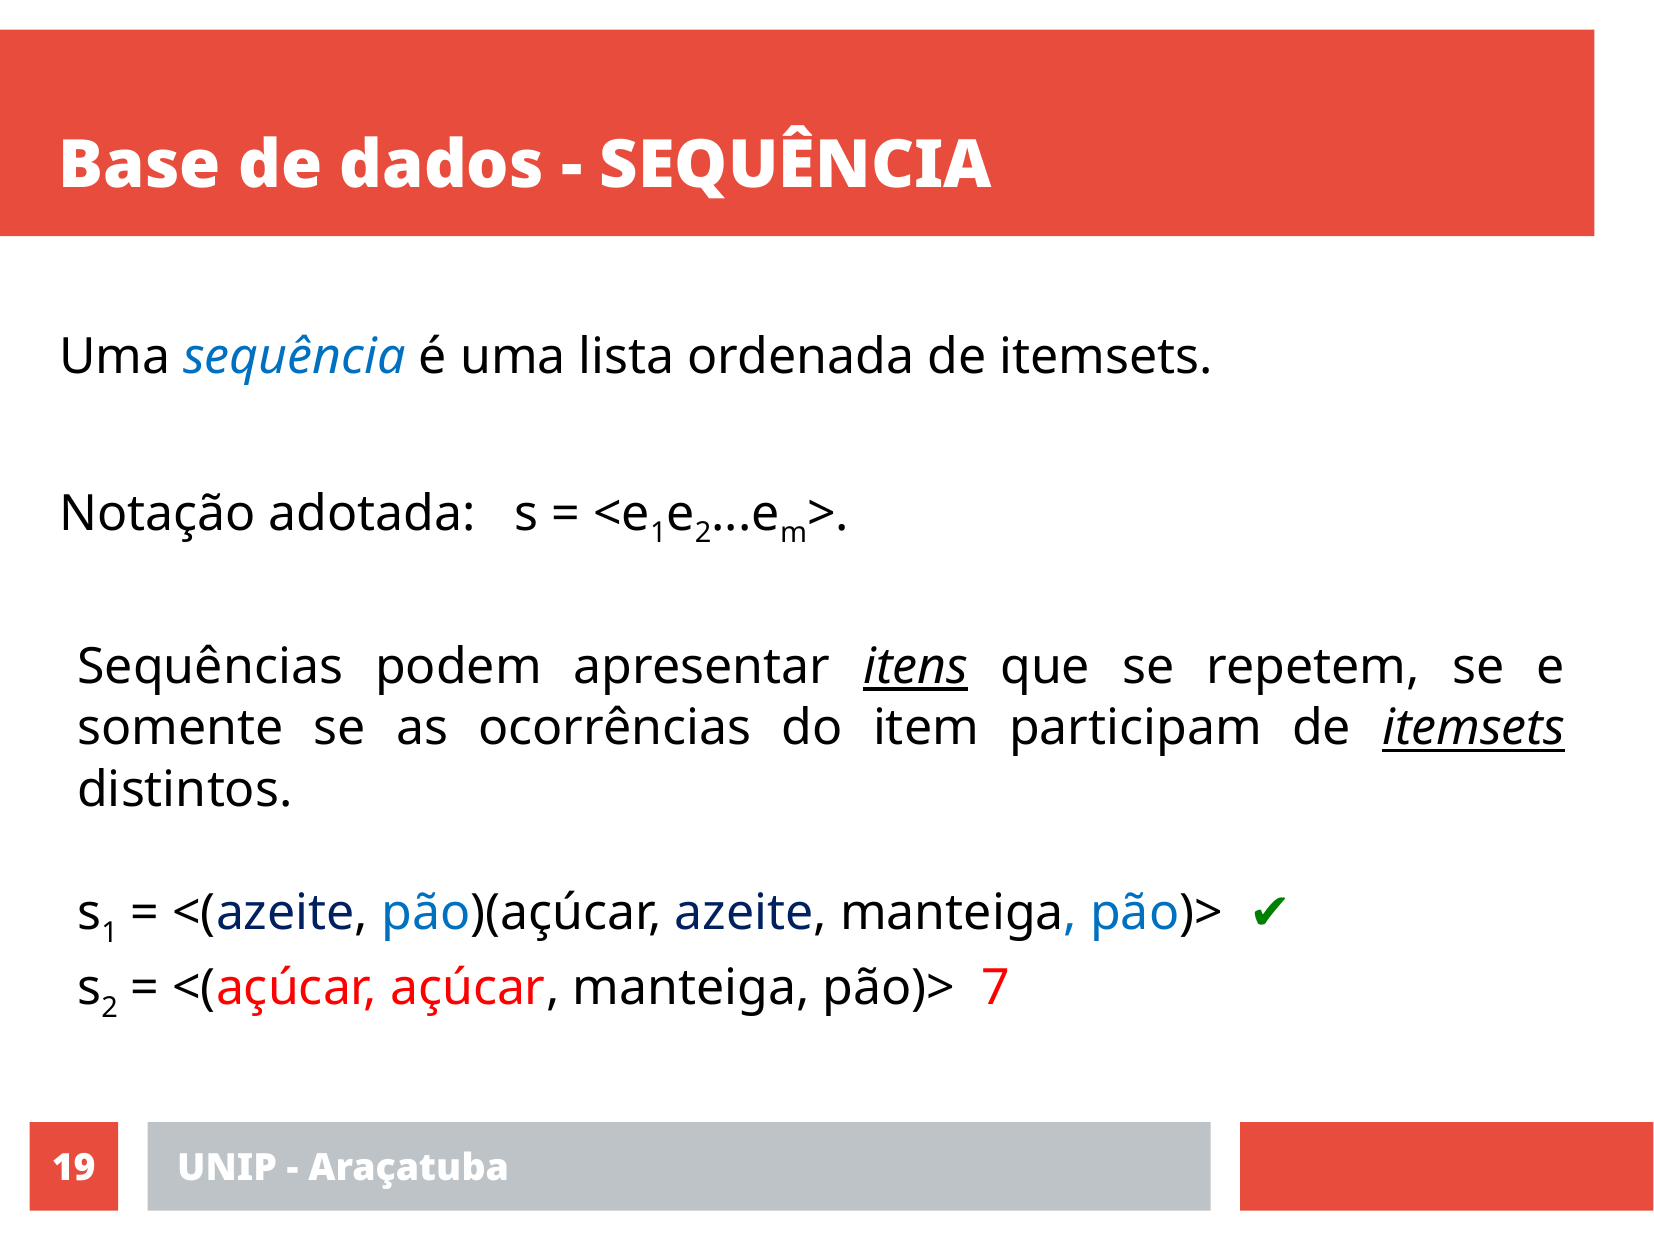

# Base de dados - SEQUÊNCIA
Uma sequência é uma lista ordenada de itemsets.
Notação adotada: s = <e1e2...em>.
Sequências podem apresentar itens que se repetem, se e somente se as ocorrências do item participam de itemsets distintos.
s1 = <(azeite, pão)(açúcar, azeite, manteiga, pão)> ✔
s2 = <(açúcar, açúcar, manteiga, pão)> 7
19
UNIP - Araçatuba